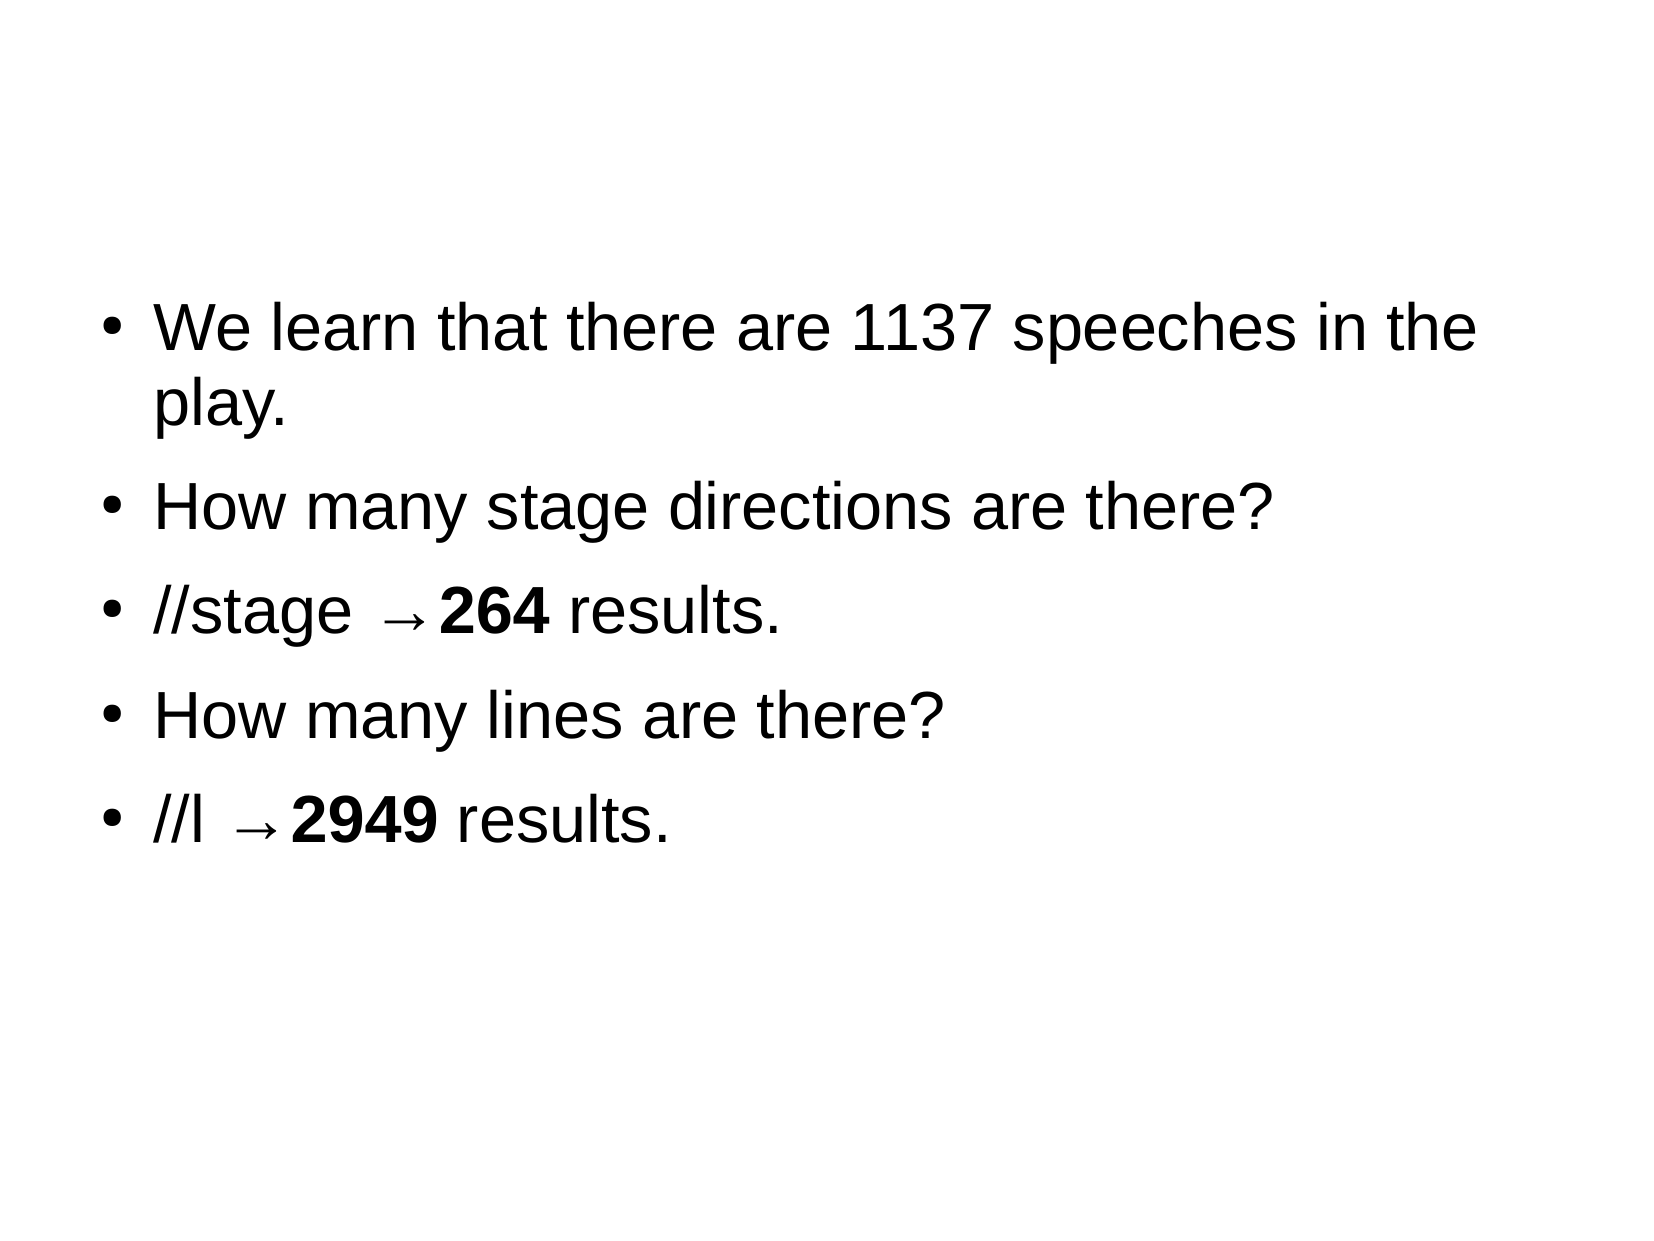

# We learn that there are 1137 speeches in the play.
How many stage directions are there?
//stage →264 results.
How many lines are there?
//l →2949 results.